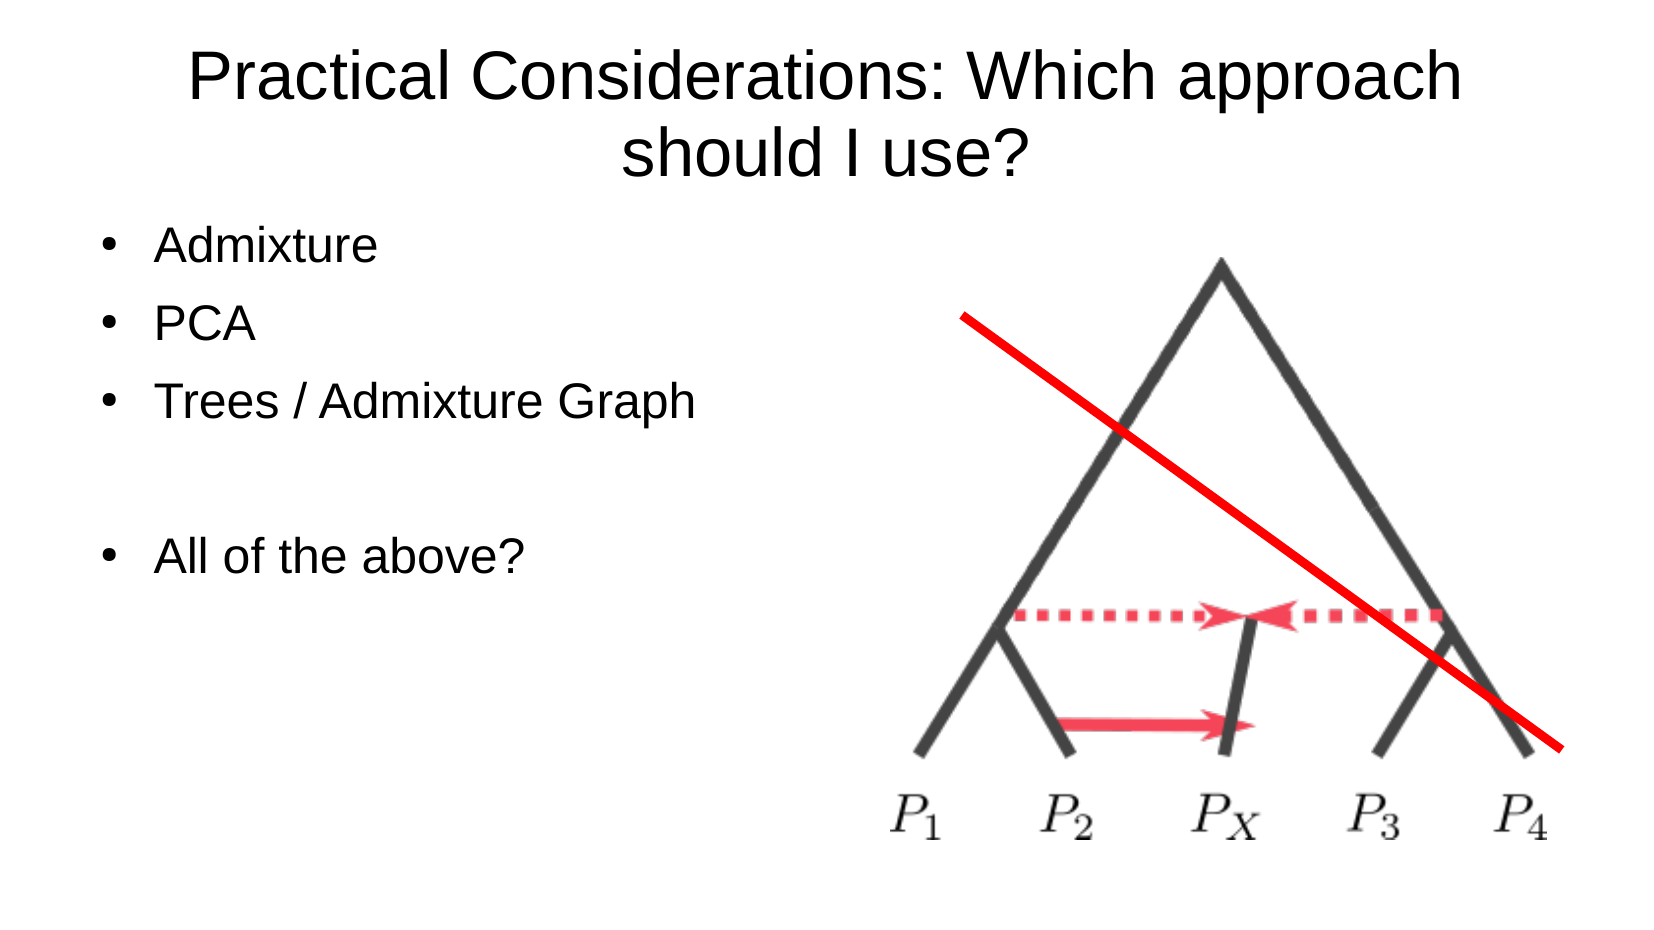

# Practical Considerations: Which approach should I use?
Admixture
PCA
Trees / Admixture Graph
All of the above?